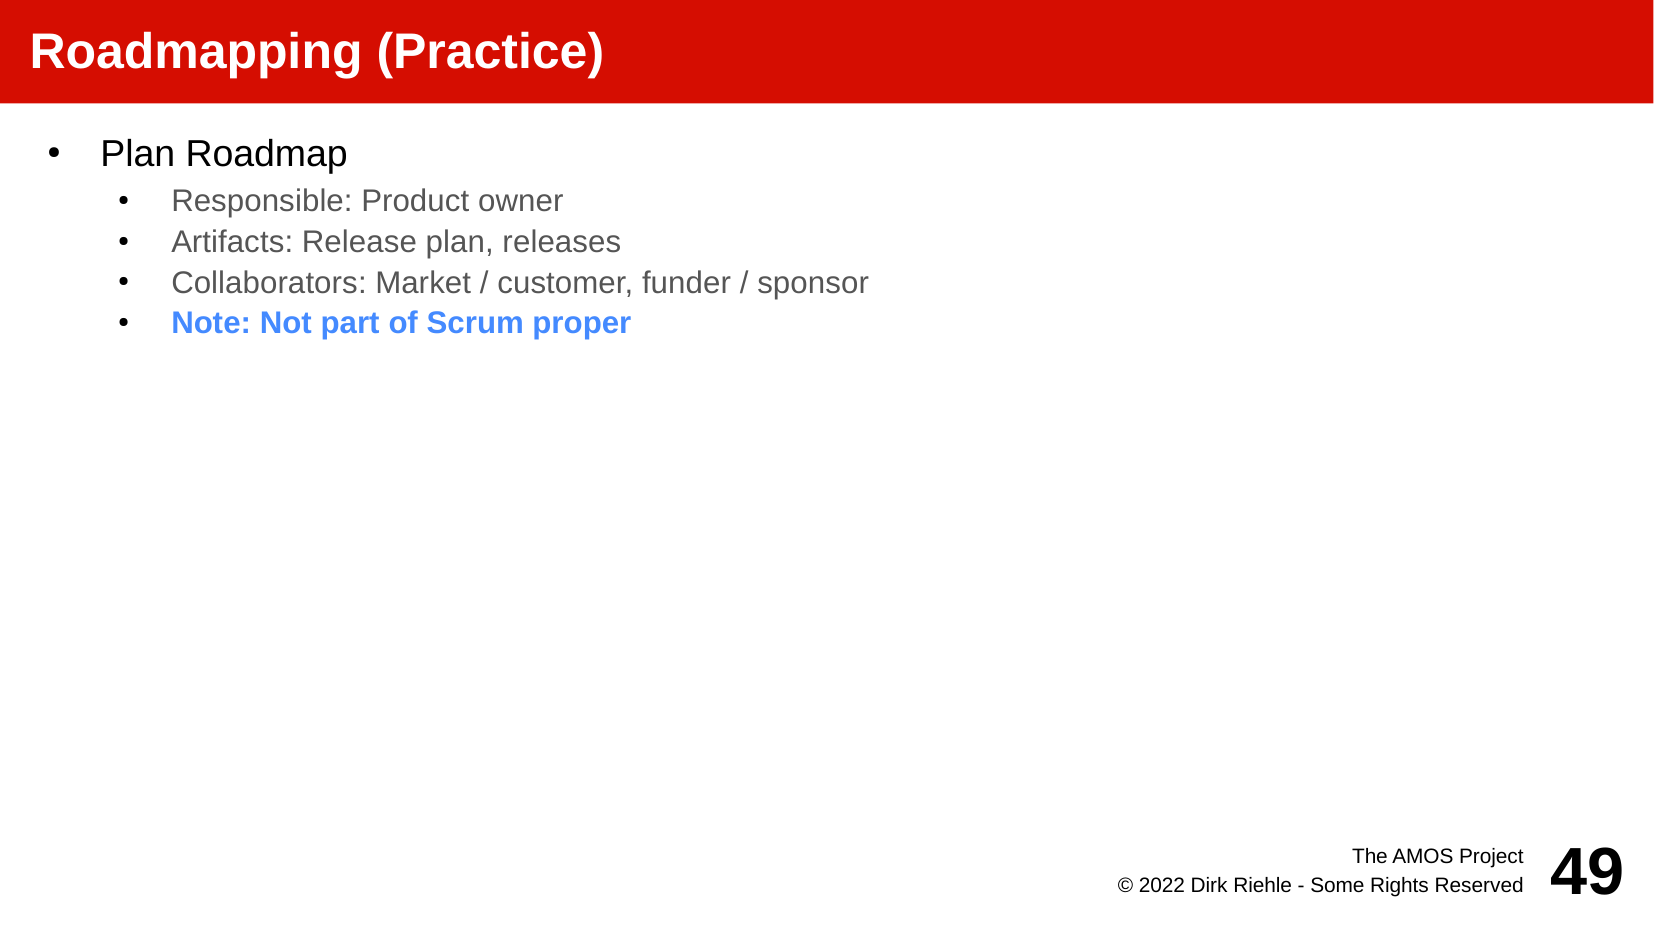

# Roadmapping (Practice)
Plan Roadmap
Responsible: Product owner
Artifacts: Release plan, releases
Collaborators: Market / customer, funder / sponsor
Note: Not part of Scrum proper
The AMOS Project
49
© 2022 Dirk Riehle - Some Rights Reserved